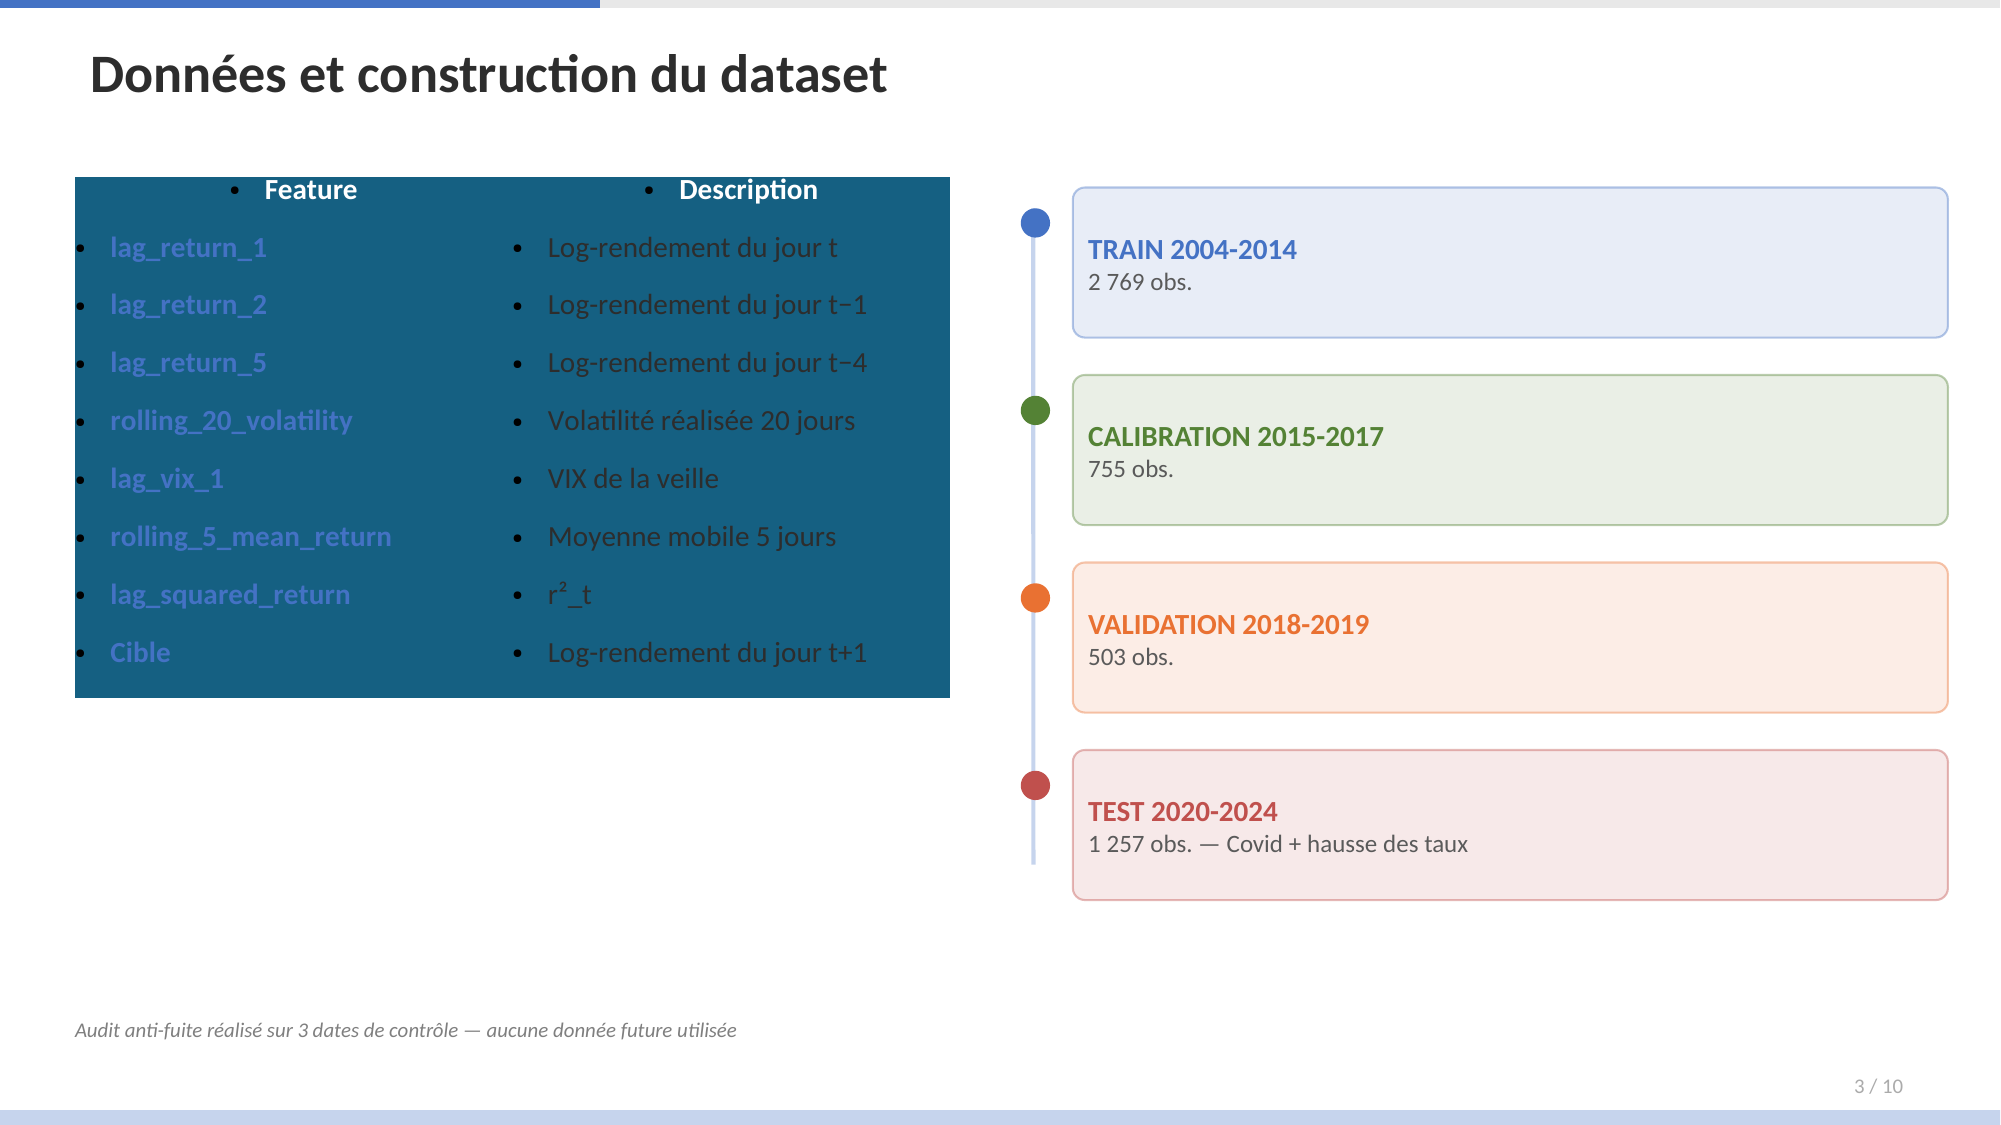

Données et construction du dataset
| Feature | Description |
| --- | --- |
| lag\_return\_1 | Log-rendement du jour t |
| lag\_return\_2 | Log-rendement du jour t−1 |
| lag\_return\_5 | Log-rendement du jour t−4 |
| rolling\_20\_volatility | Volatilité réalisée 20 jours |
| lag\_vix\_1 | VIX de la veille |
| rolling\_5\_mean\_return | Moyenne mobile 5 jours |
| lag\_squared\_return | r²\_t |
| Cible | Log-rendement du jour t+1 |
TRAIN 2004-2014
2 769 obs.
CALIBRATION 2015-2017
755 obs.
VALIDATION 2018-2019
503 obs.
TEST 2020-2024
1 257 obs. — Covid + hausse des taux
Audit anti-fuite réalisé sur 3 dates de contrôle — aucune donnée future utilisée
3 / 10